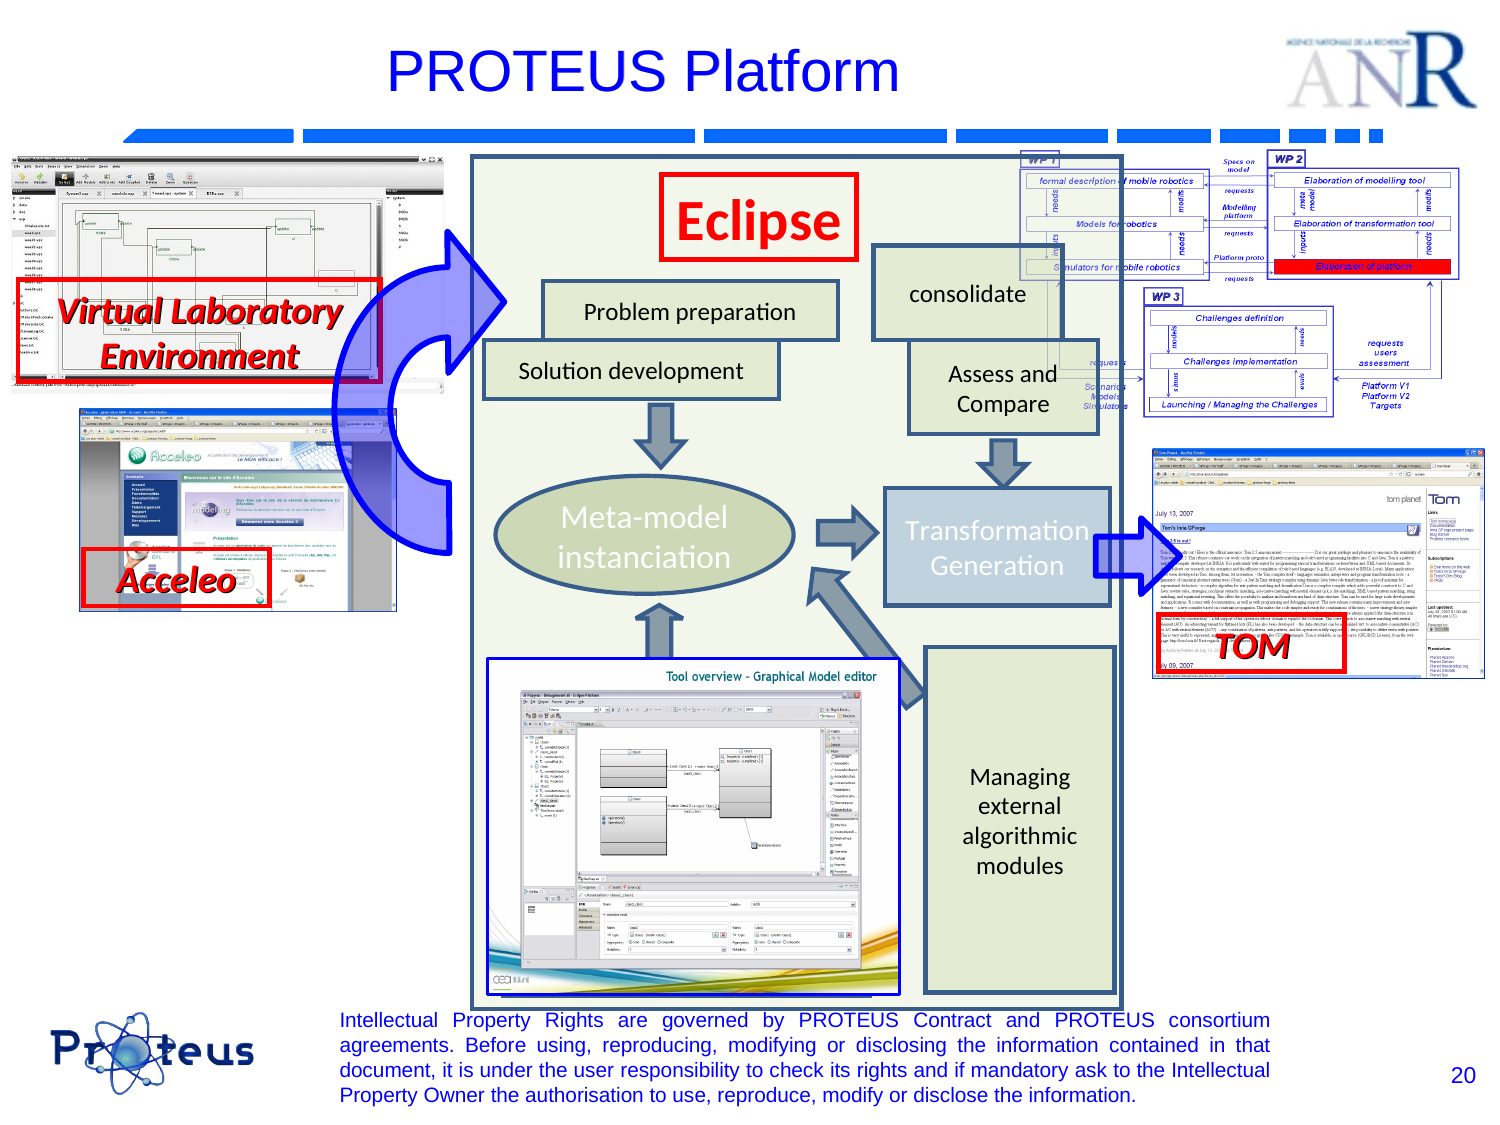

# PROTEUS Platform
Virtual Laboratory Environment
Acceleo
Eclipse
consolidate
Problem preparation
Assess and Compare
Solution development
TOM
Meta-model instanciation
Transformation
Generation
Managing external algorithmic modules
Profil/Meta-model
PROTEUS
Papyrus
SYSML/MARTE
UML
EMF
GMF
20